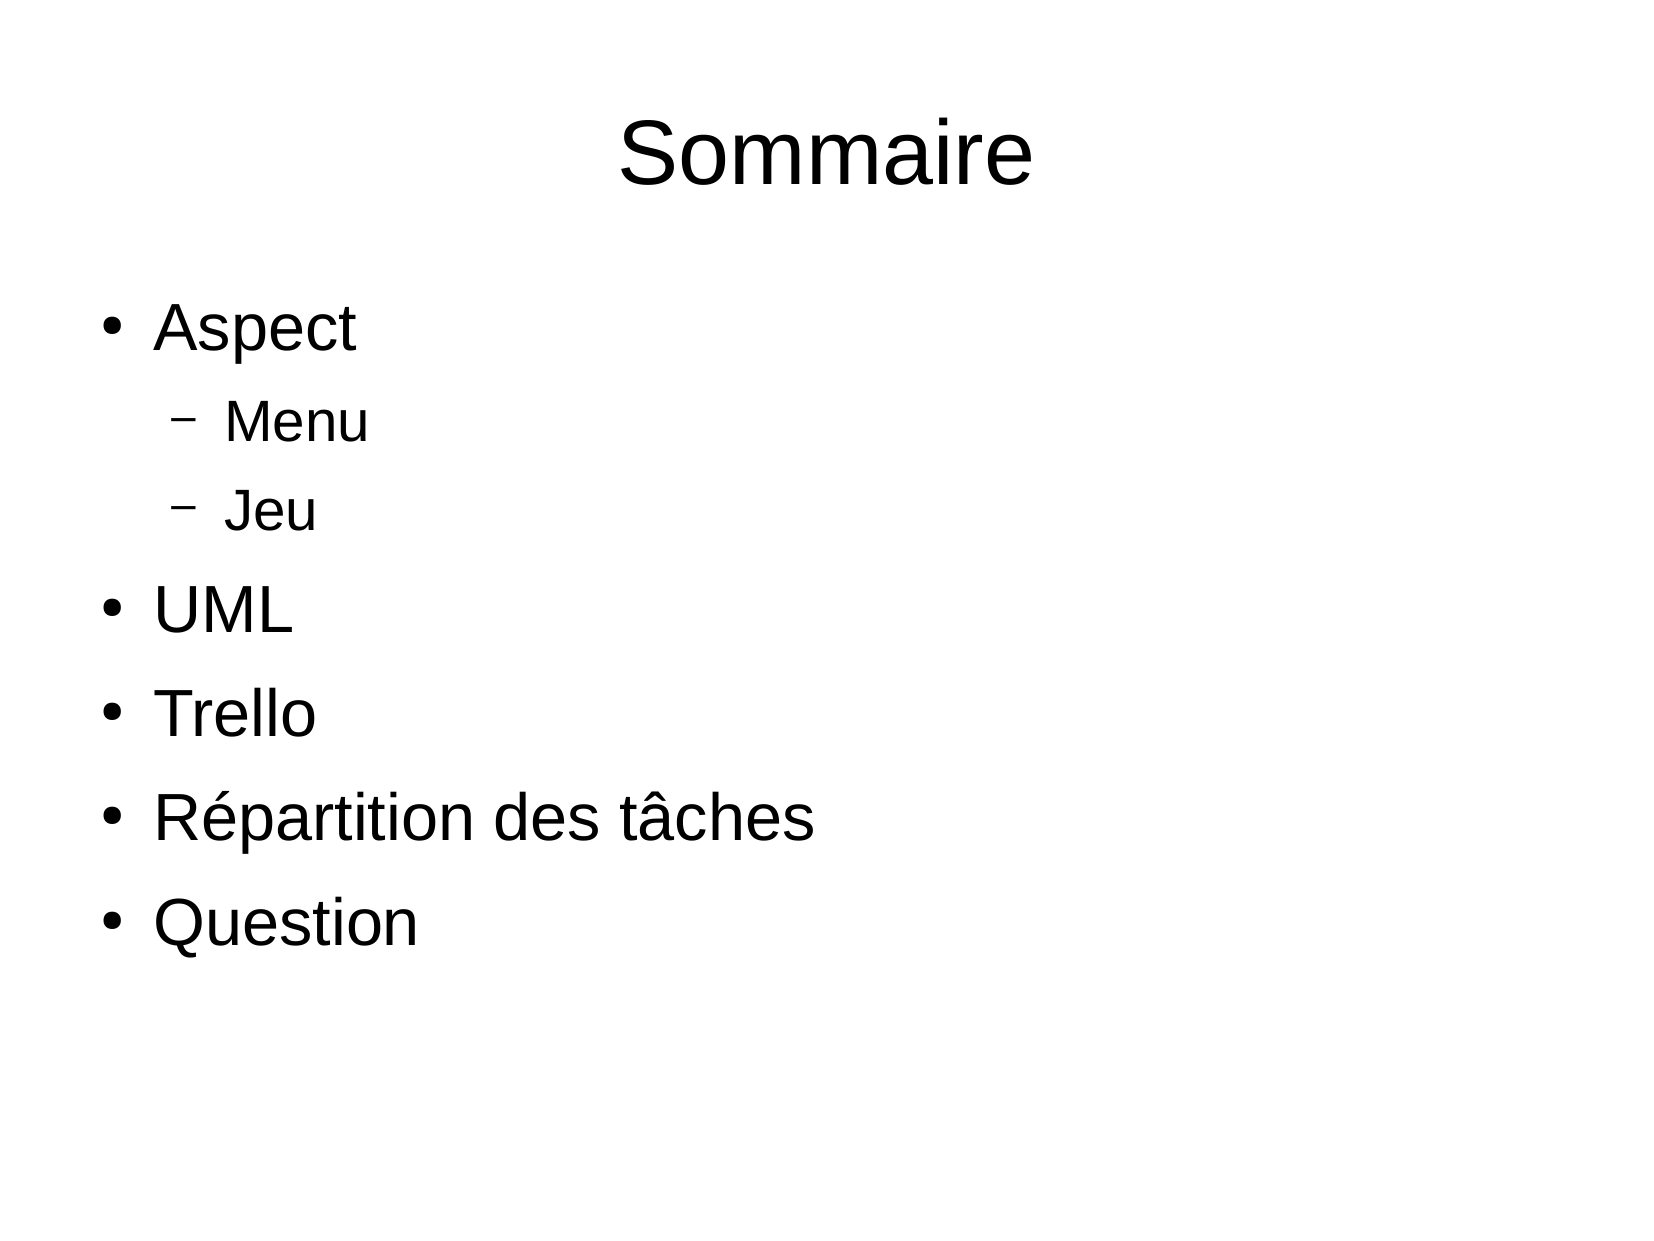

# Sommaire
Aspect
Menu
Jeu
UML
Trello
Répartition des tâches
Question